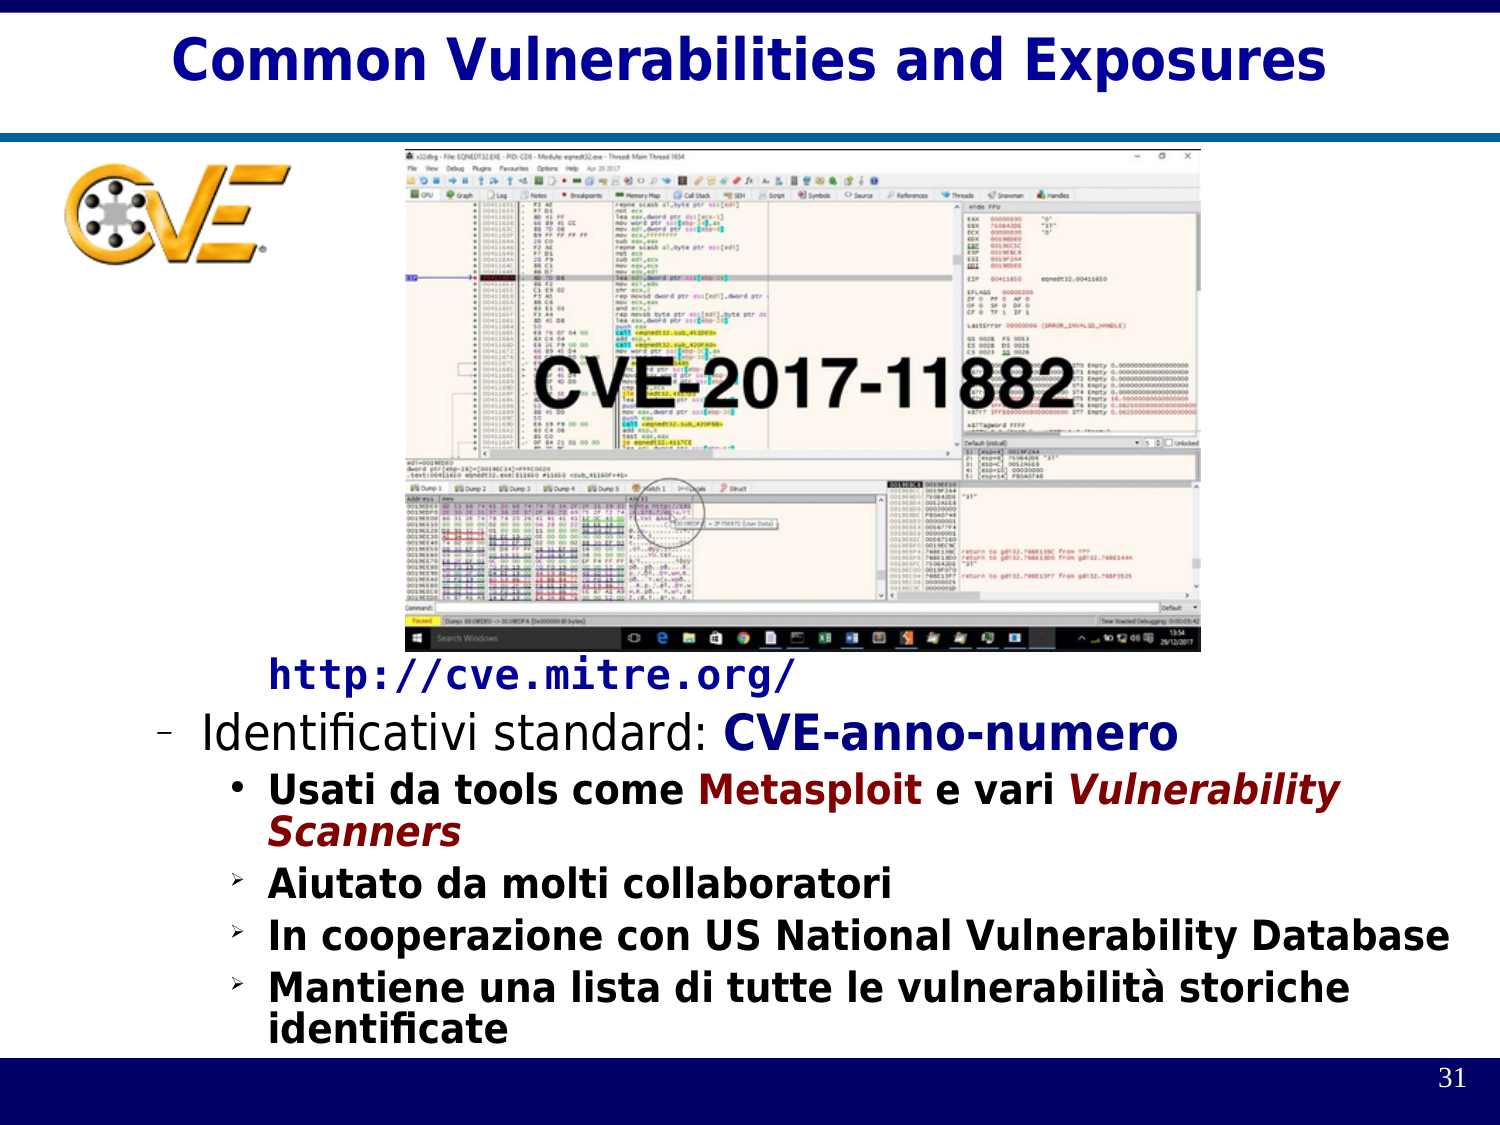

Common Vulnerabilities and Exposures
# http://cve.mitre.org/
Identificativi standard: CVE-anno-numero
Usati da tools come Metasploit e vari Vulnerability Scanners
Aiutato da molti collaboratori
In cooperazione con US National Vulnerability Database
Mantiene una lista di tutte le vulnerabilità storiche identificate